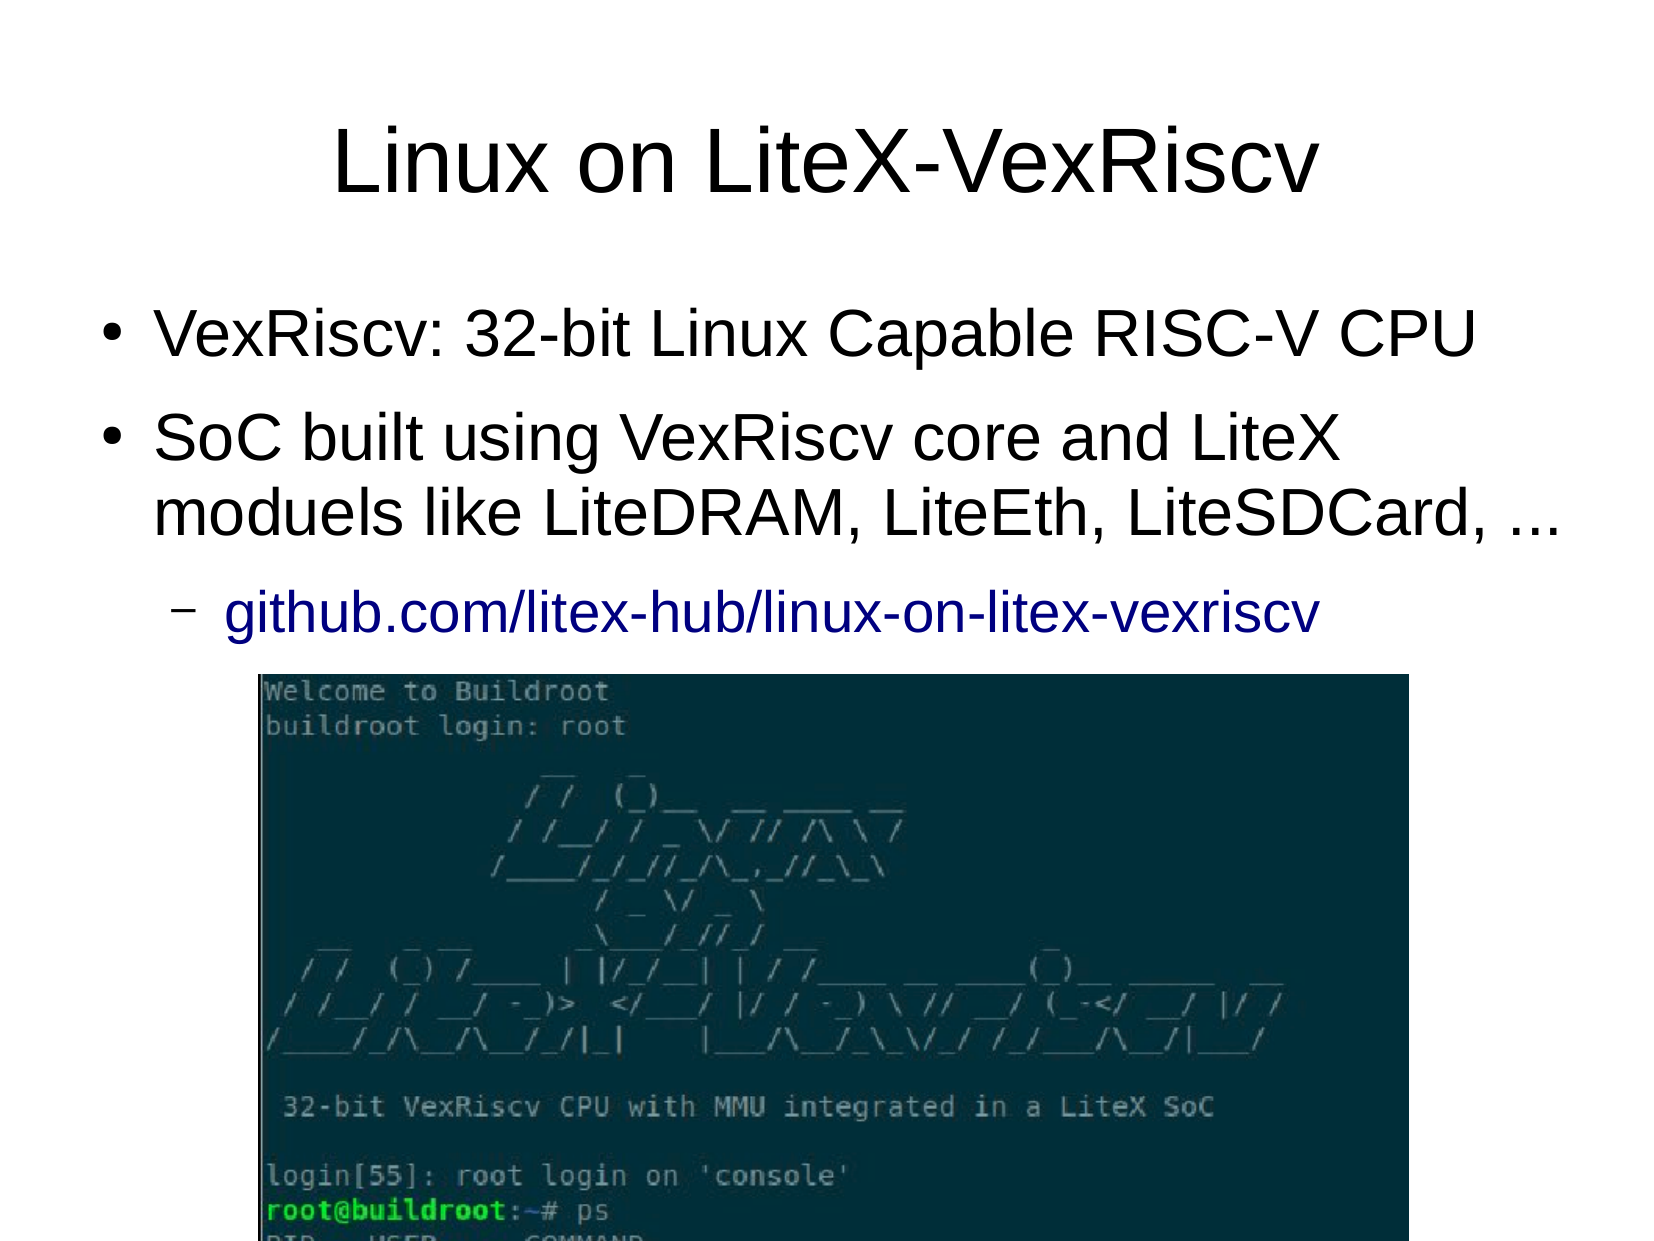

# Linux on LiteX-VexRiscv
VexRiscv: 32-bit Linux Capable RISC-V CPU
SoC built using VexRiscv core and LiteX moduels like LiteDRAM, LiteEth, LiteSDCard, ...
github.com/litex-hub/linux-on-litex-vexriscv